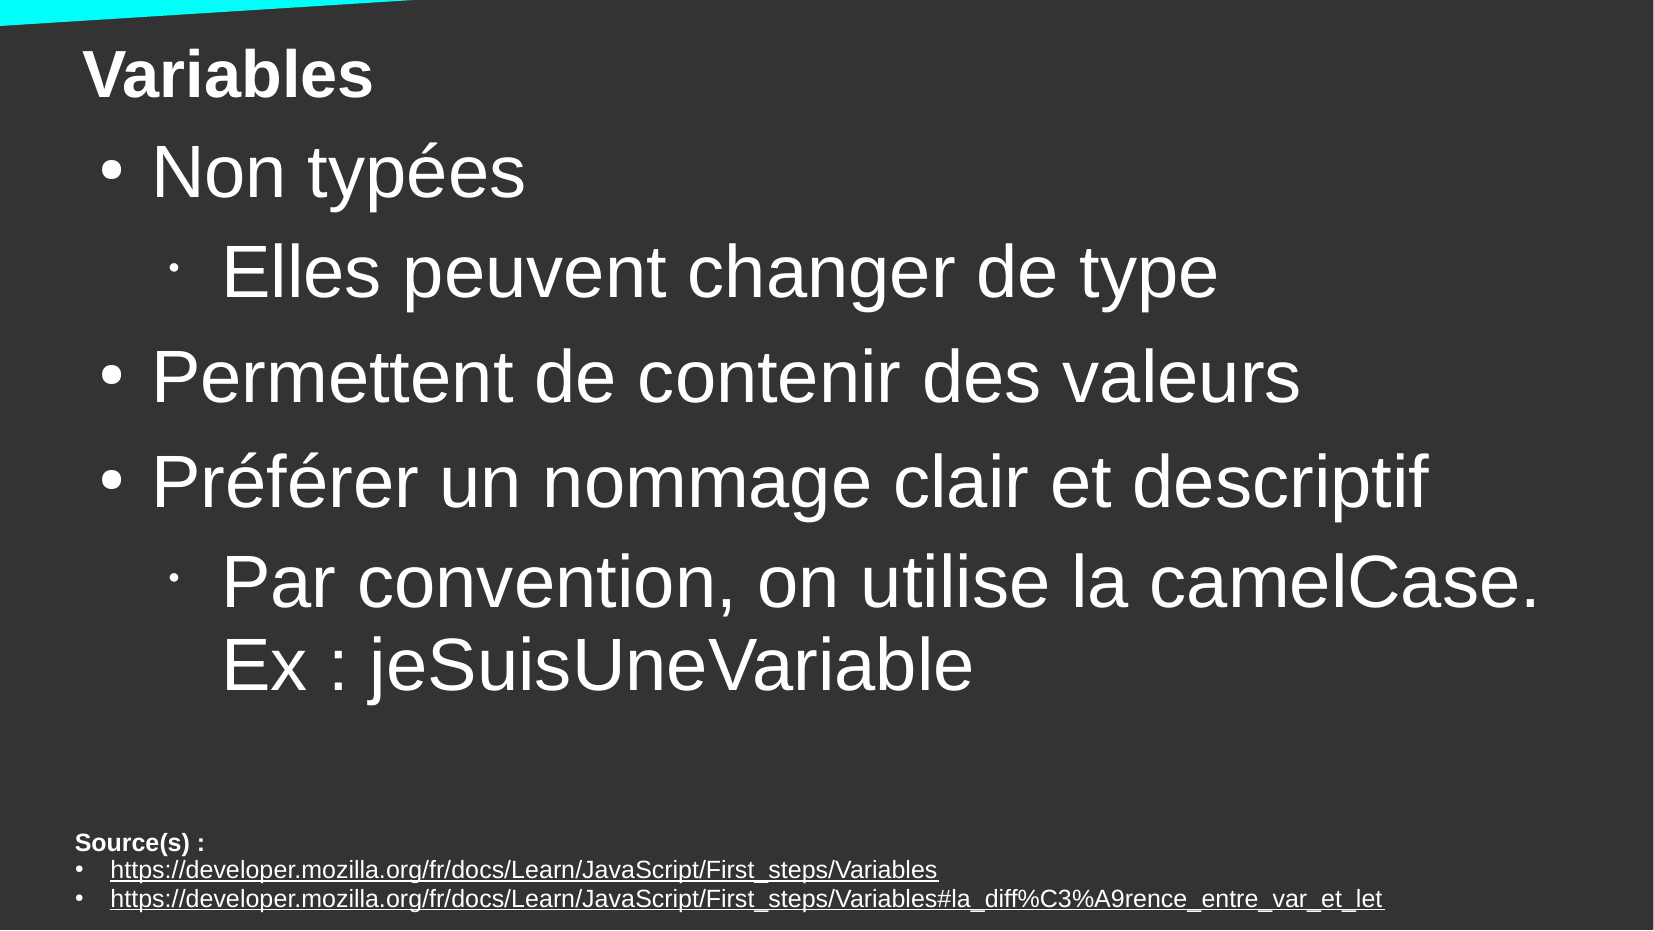

# Variables
Non typées
Elles peuvent changer de type
Permettent de contenir des valeurs
Préférer un nommage clair et descriptif
Par convention, on utilise la camelCase. Ex : jeSuisUneVariable
Source(s) :
https://developer.mozilla.org/fr/docs/Learn/JavaScript/First_steps/Variables
https://developer.mozilla.org/fr/docs/Learn/JavaScript/First_steps/Variables#la_diff%C3%A9rence_entre_var_et_let